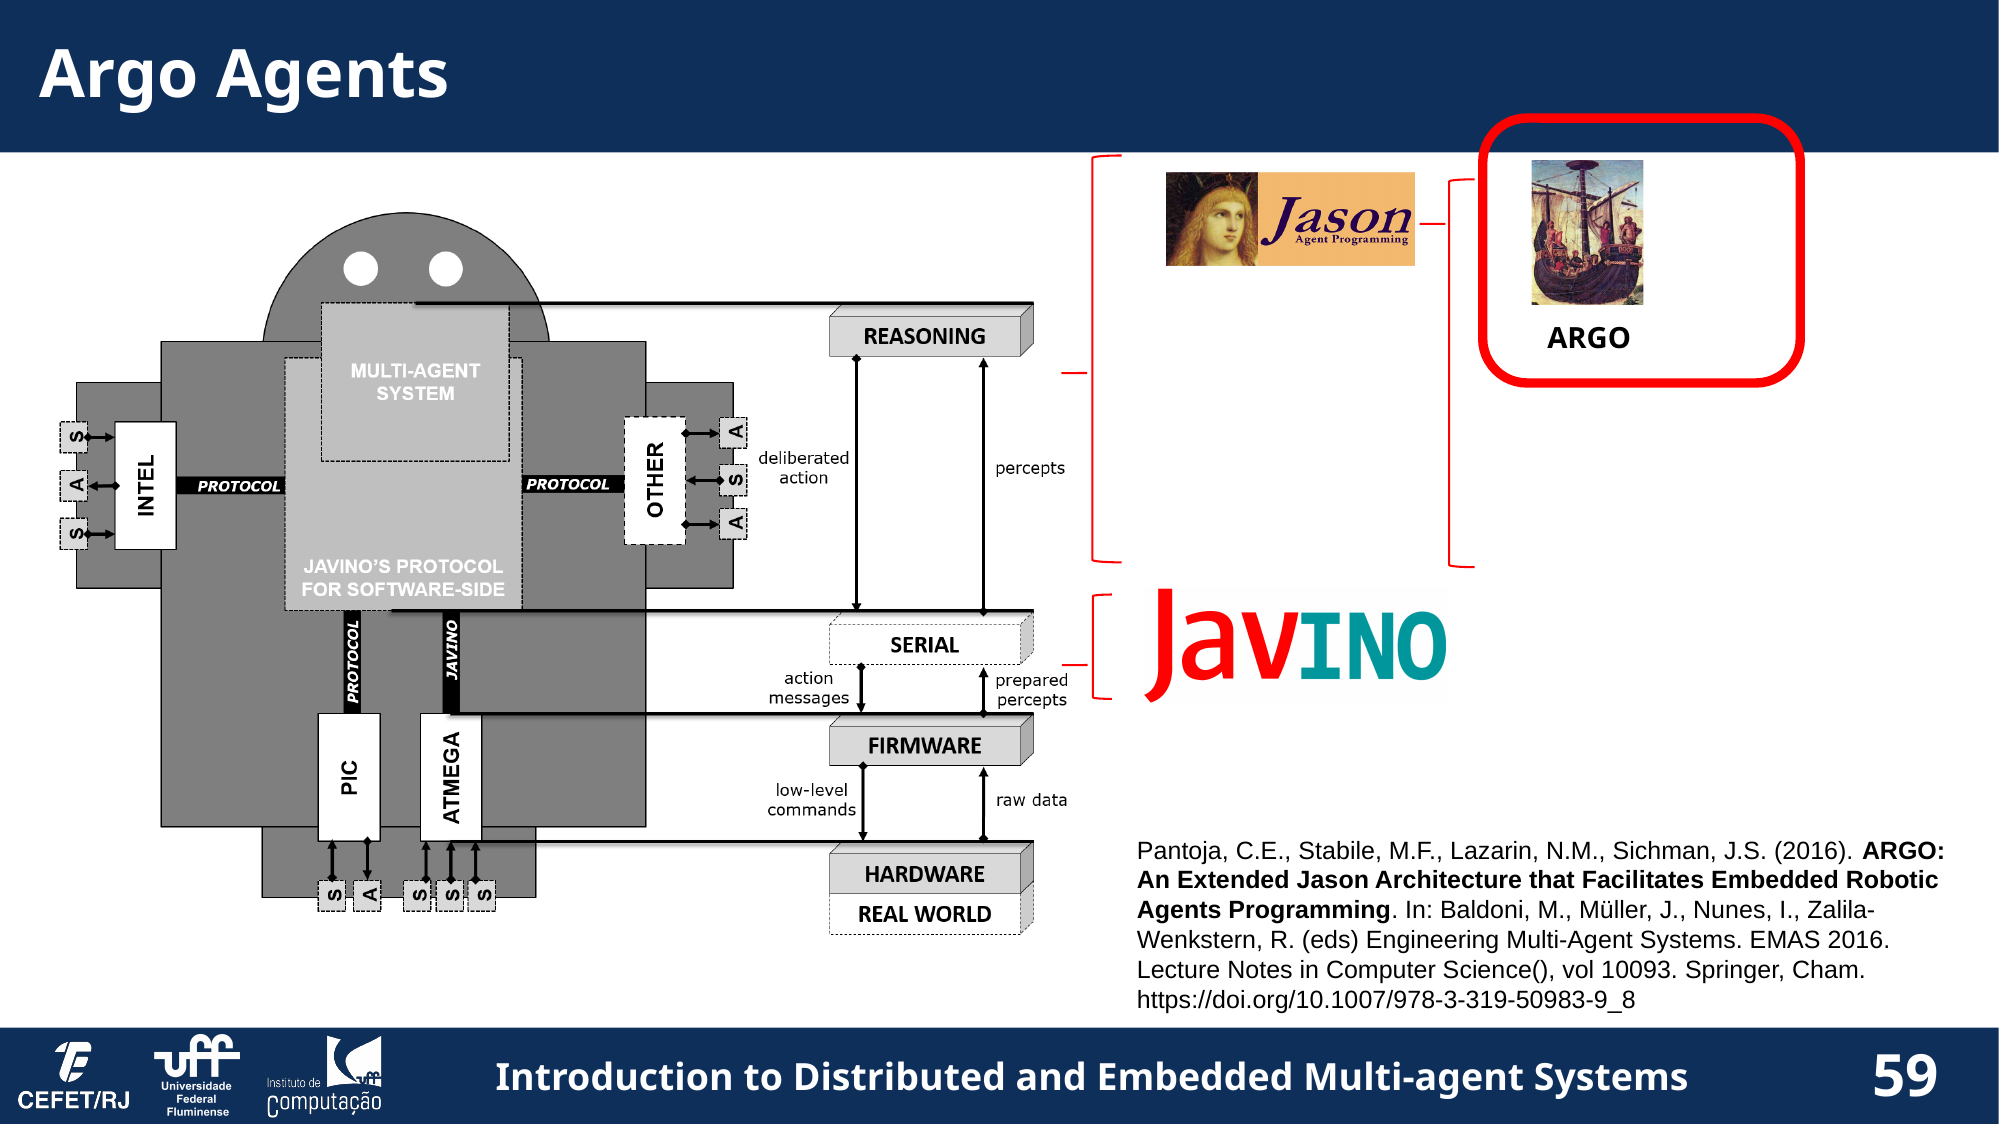

Argo Agents
ARGO
Pantoja, C.E., Stabile, M.F., Lazarin, N.M., Sichman, J.S. (2016). ARGO: An Extended Jason Architecture that Facilitates Embedded Robotic Agents Programming. In: Baldoni, M., Müller, J., Nunes, I., Zalila-Wenkstern, R. (eds) Engineering Multi-Agent Systems. EMAS 2016. Lecture Notes in Computer Science(), vol 10093. Springer, Cham. https://doi.org/10.1007/978-3-319-50983-9_8